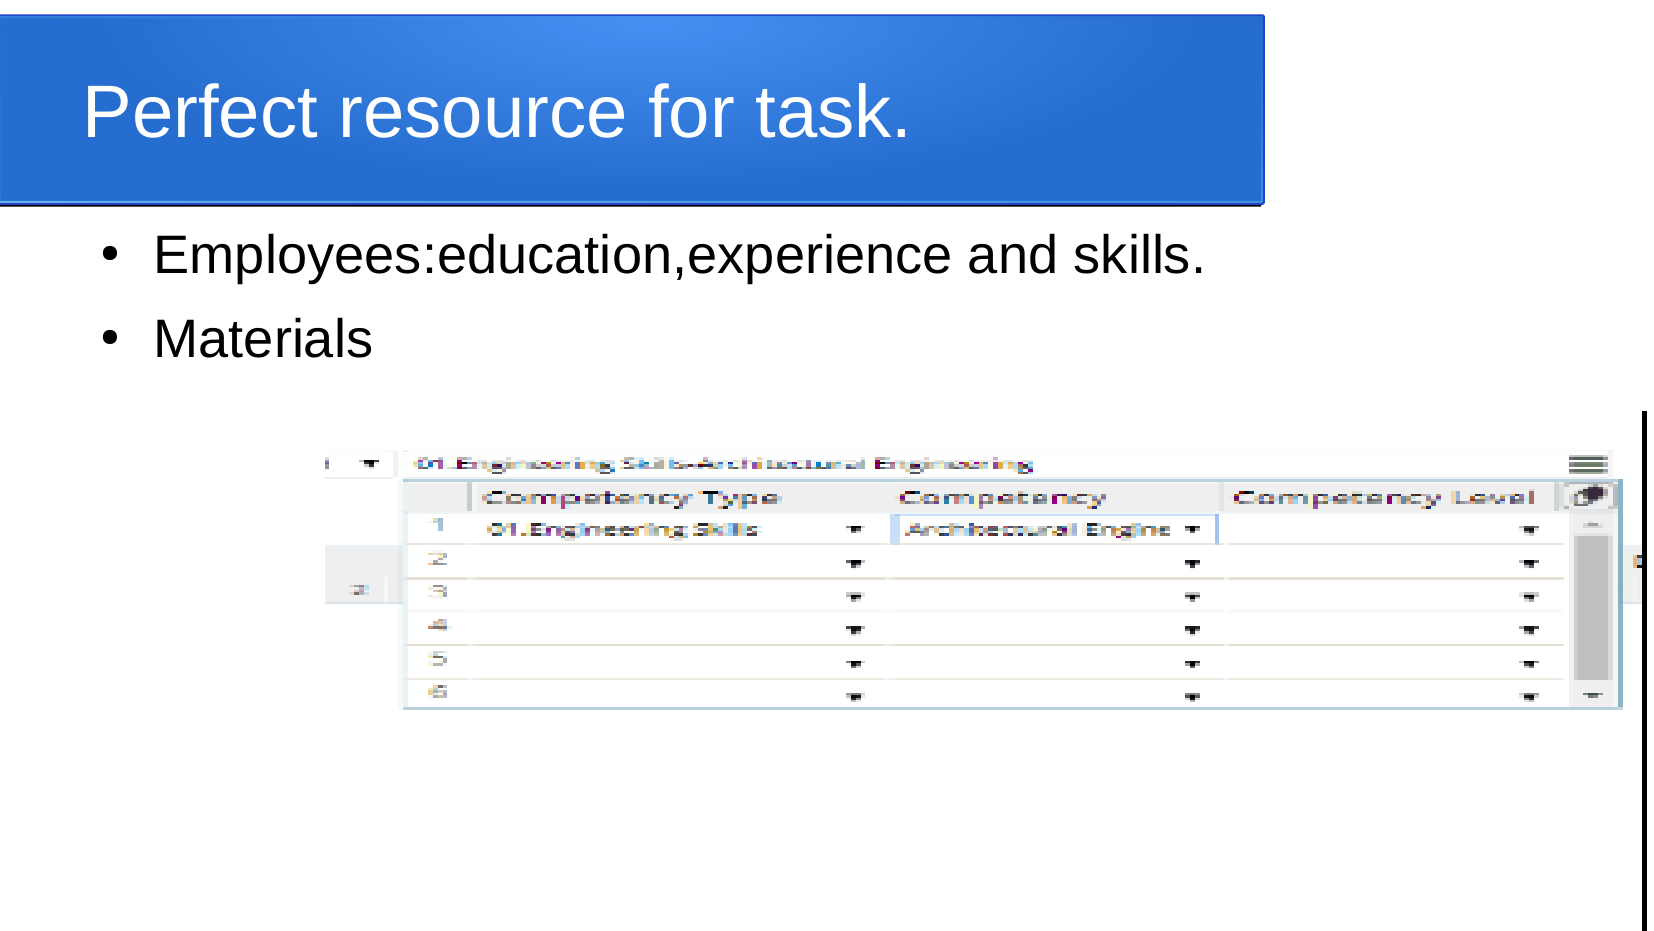

# Perfect resource for task.
Employees:education,experience and skills.
Materials